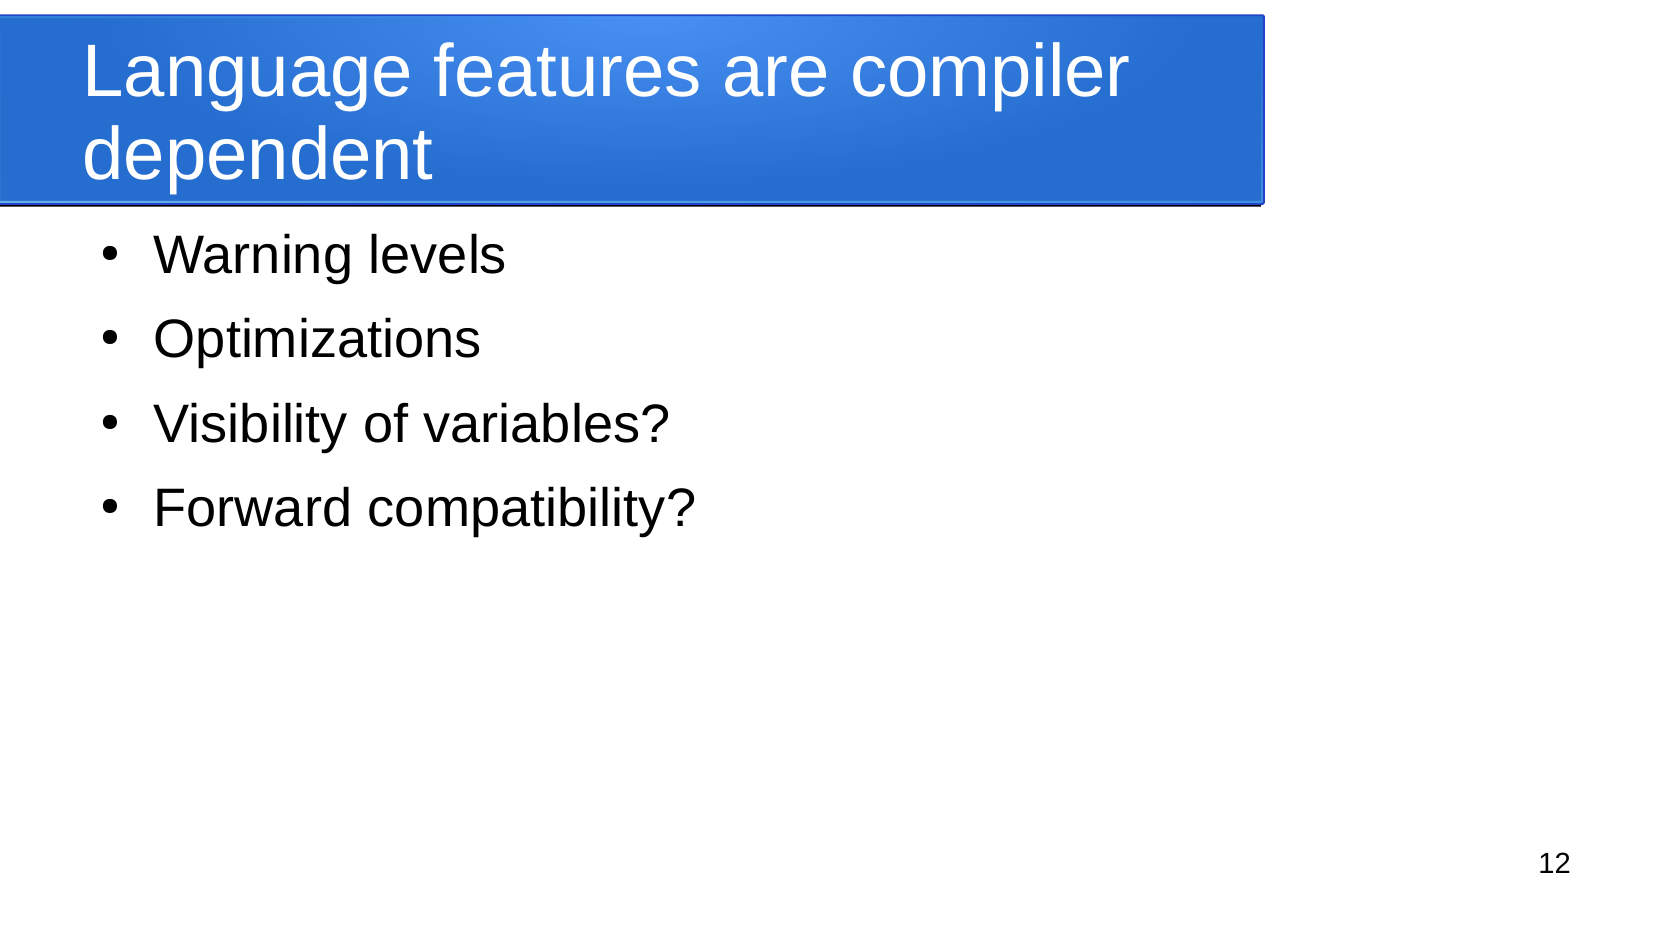

# Language features are compiler dependent
Warning levels
Optimizations
Visibility of variables?
Forward compatibility?
12